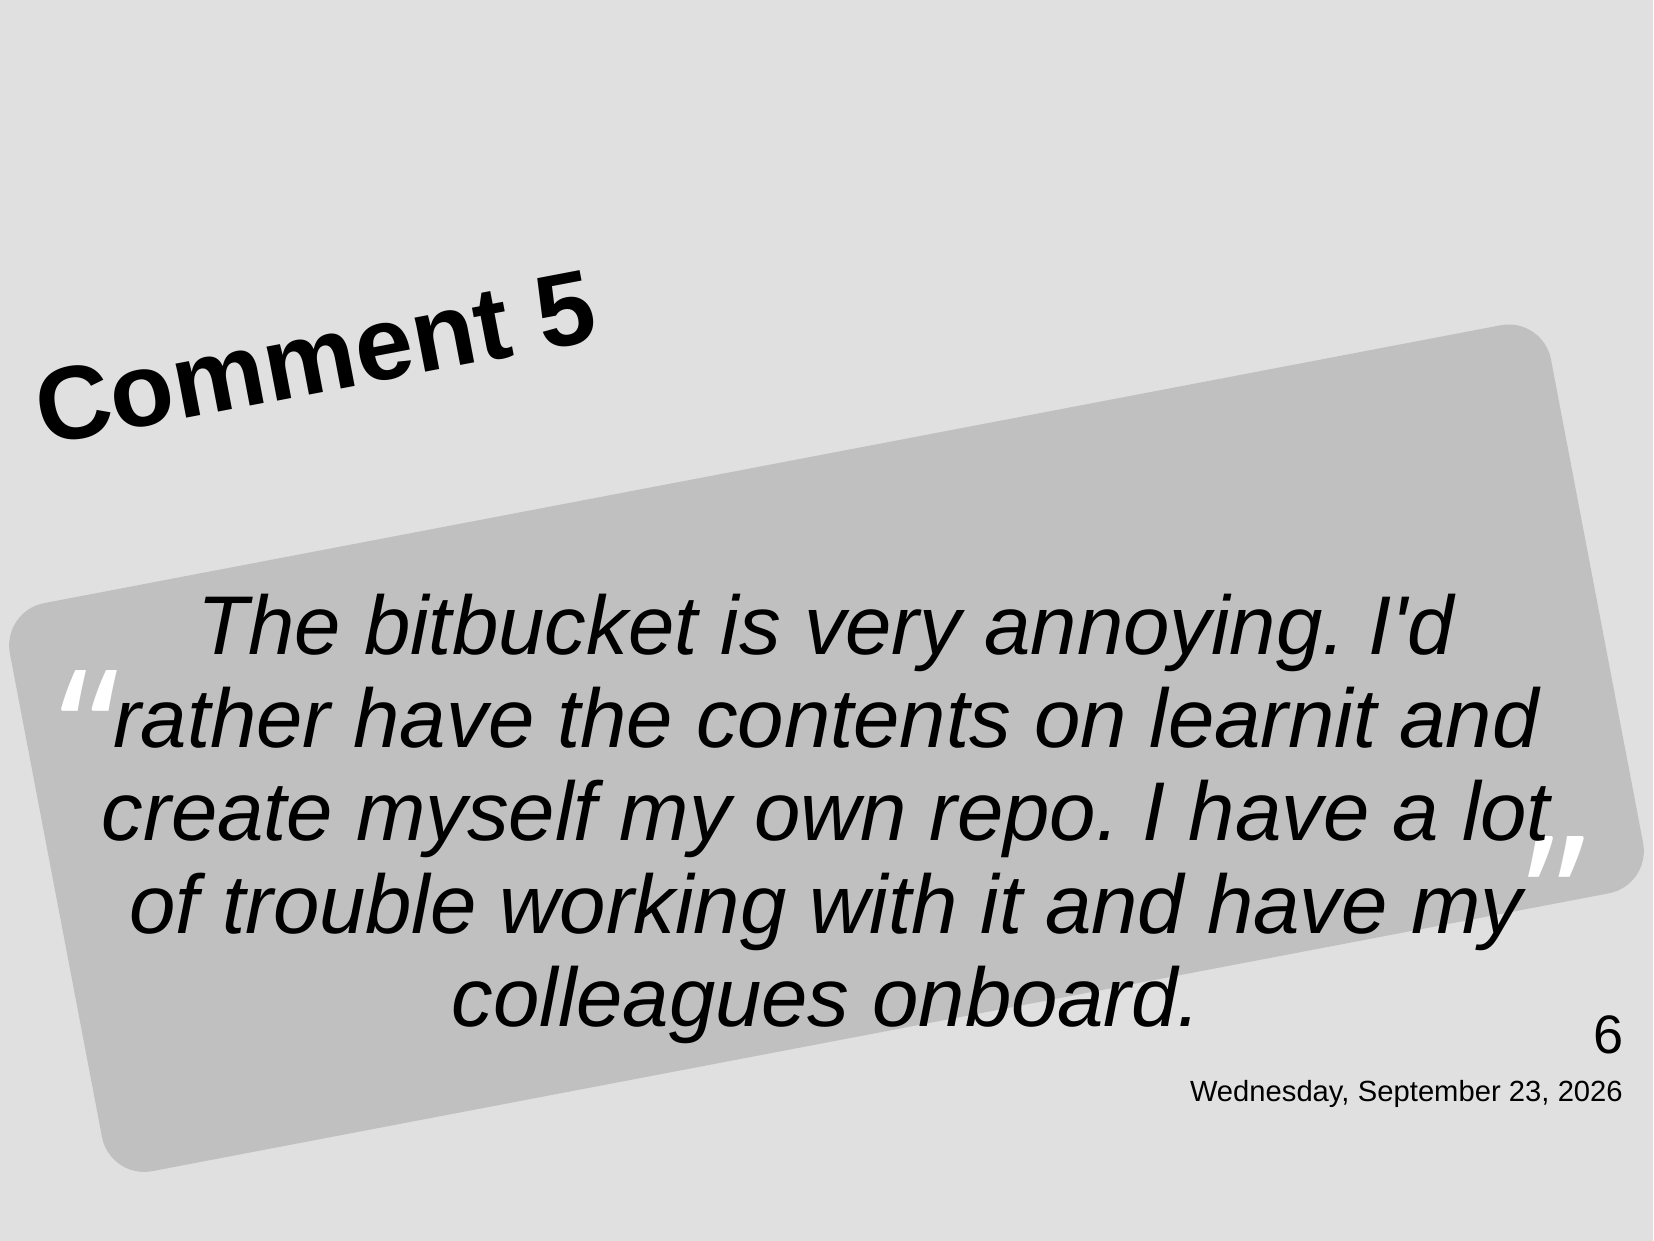

# Comment 5
The bitbucket is very annoying. I'd rather have the contents on learnit and create myself my own repo. I have a lot of trouble working with it and have my colleagues onboard.
6